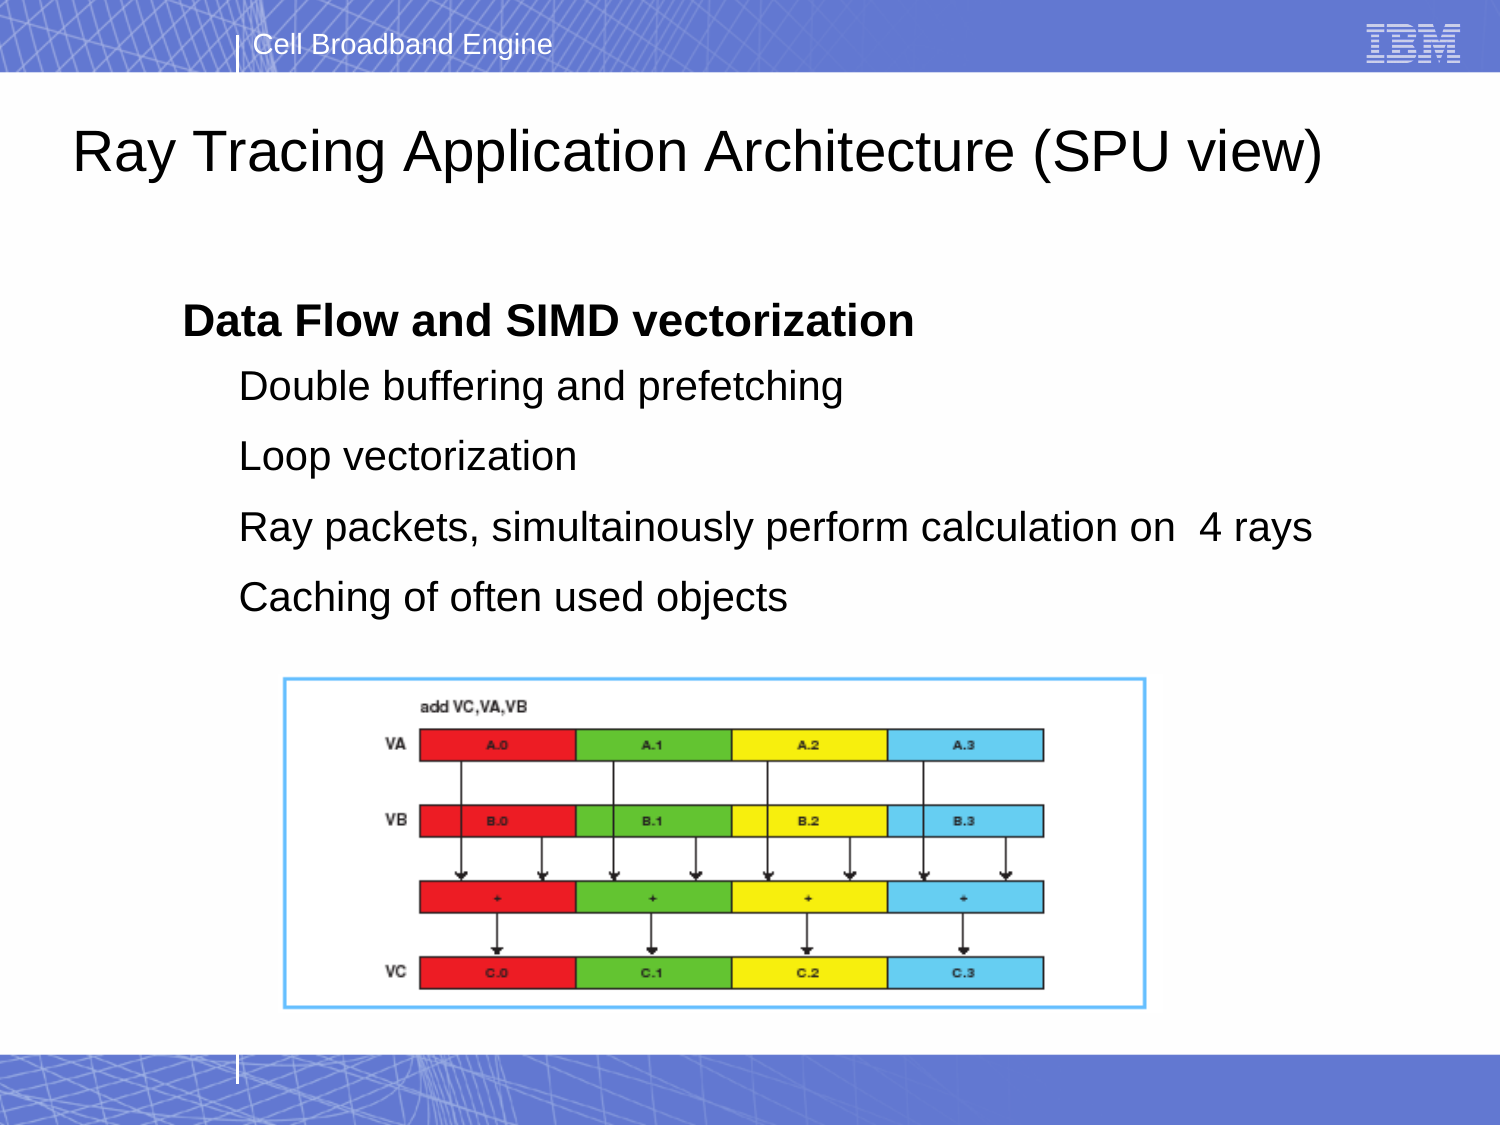

# Ray Tracing Application Architecture (SPU view)
Data Flow and SIMD vectorization
 Double buffering and prefetching
 Loop vectorization
 Ray packets, simultainously perform calculation on 4 rays
 Caching of often used objects